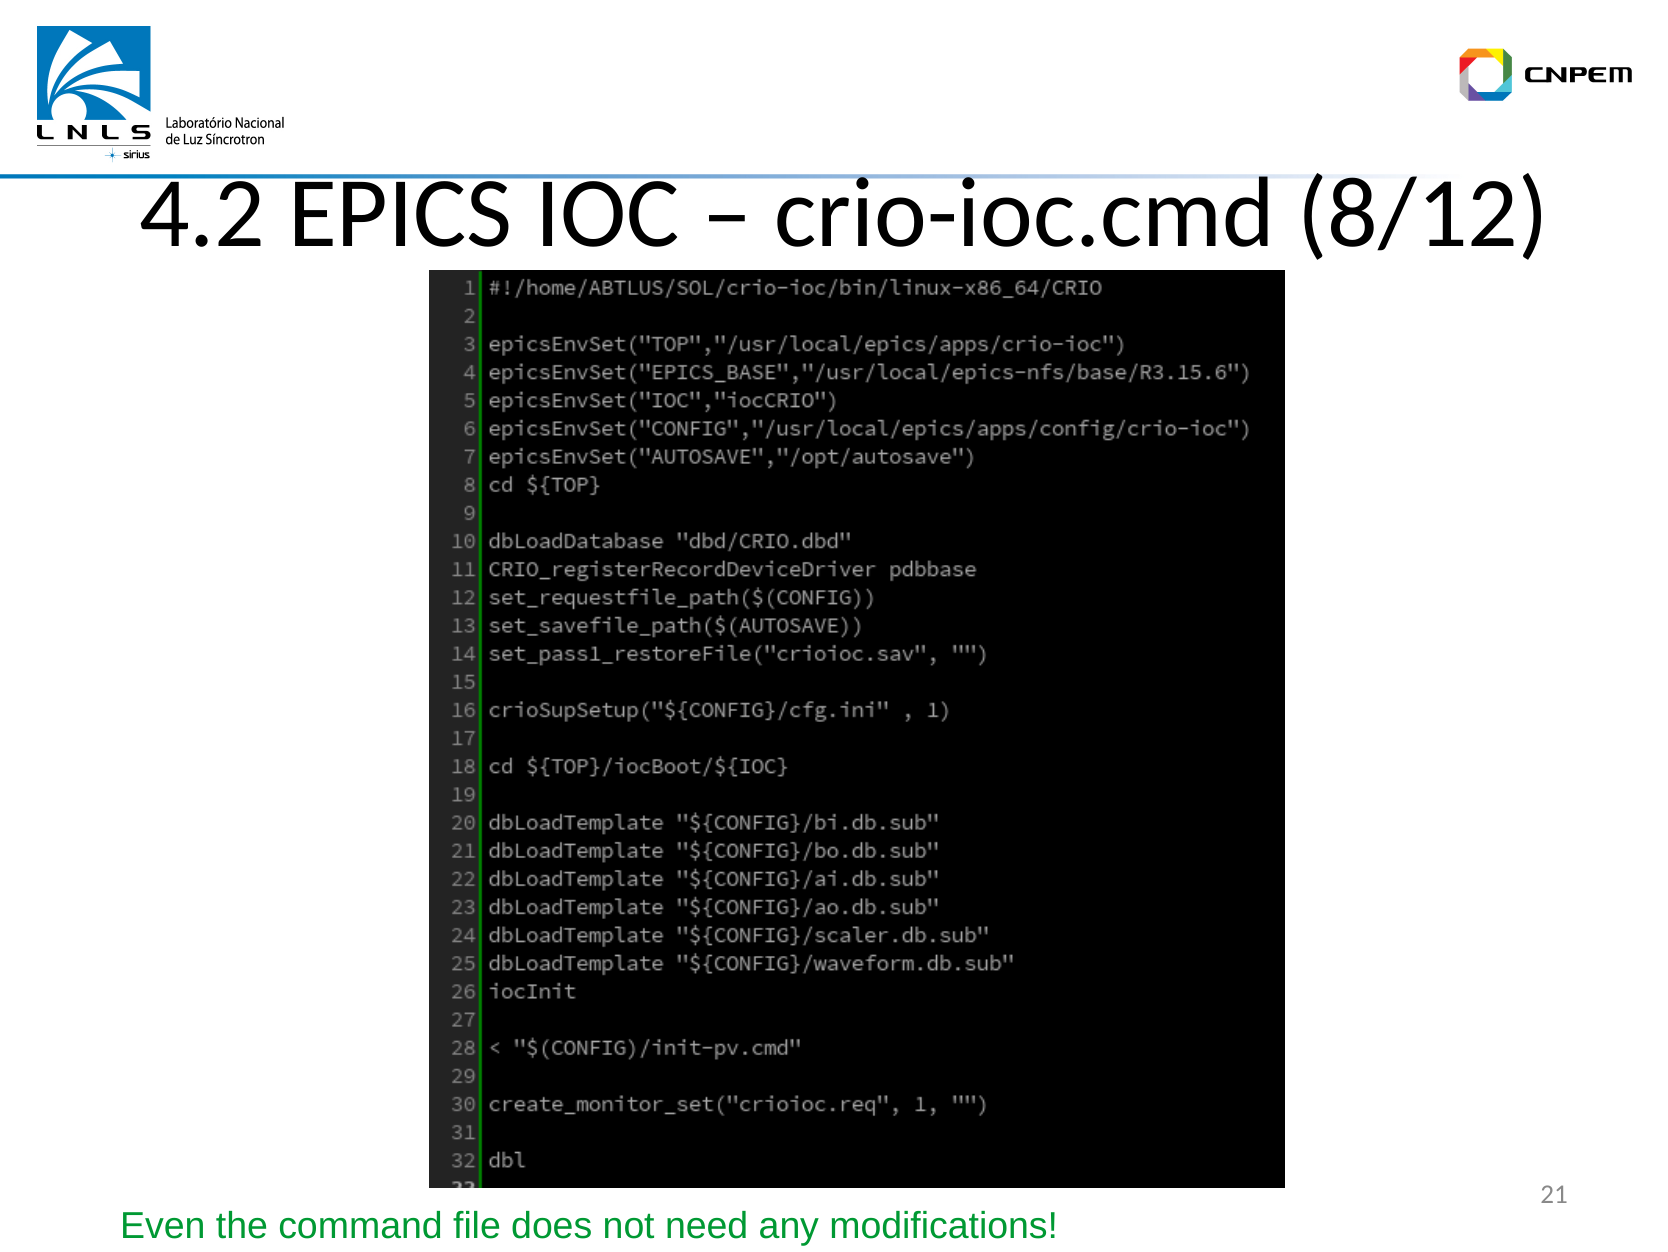

4.2 EPICS IOC – crio-ioc.cmd (8/12)
21
Even the command file does not need any modifications!